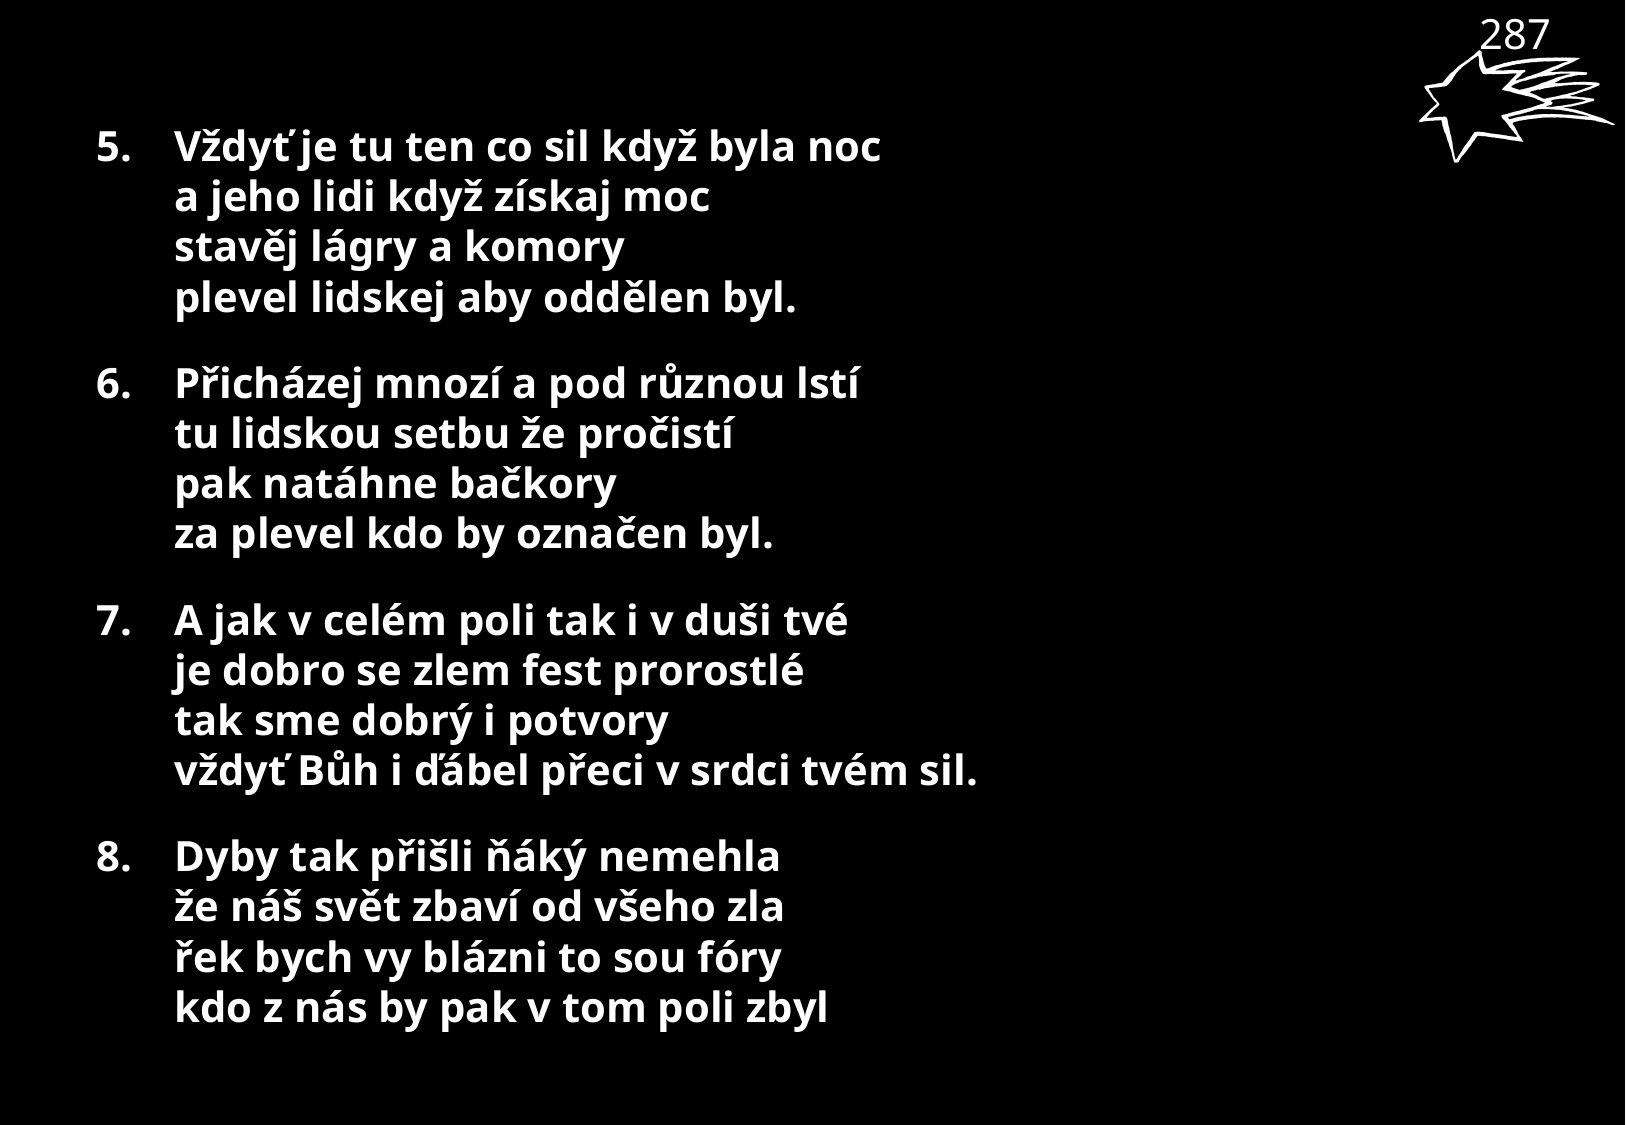

287
# 5.	Vždyť je tu ten co sil když byla noc a jeho lidi když získaj moc stavěj lágry a komory plevel lidskej aby oddělen byl.
Přicházej mnozí a pod různou lstí
tu lidskou setbu že pročistí
pak natáhne bačkory
za plevel kdo by označen byl.
7.	A jak v celém poli tak i v duši tvé
je dobro se zlem fest prorostlé
tak sme dobrý i potvory
vždyť Bůh i ďábel přeci v srdci tvém sil.
8.	Dyby tak přišli ňáký nemehla
že náš svět zbaví od všeho zla
řek bych vy blázni to sou fóry
kdo z nás by pak v tom poli zbyl